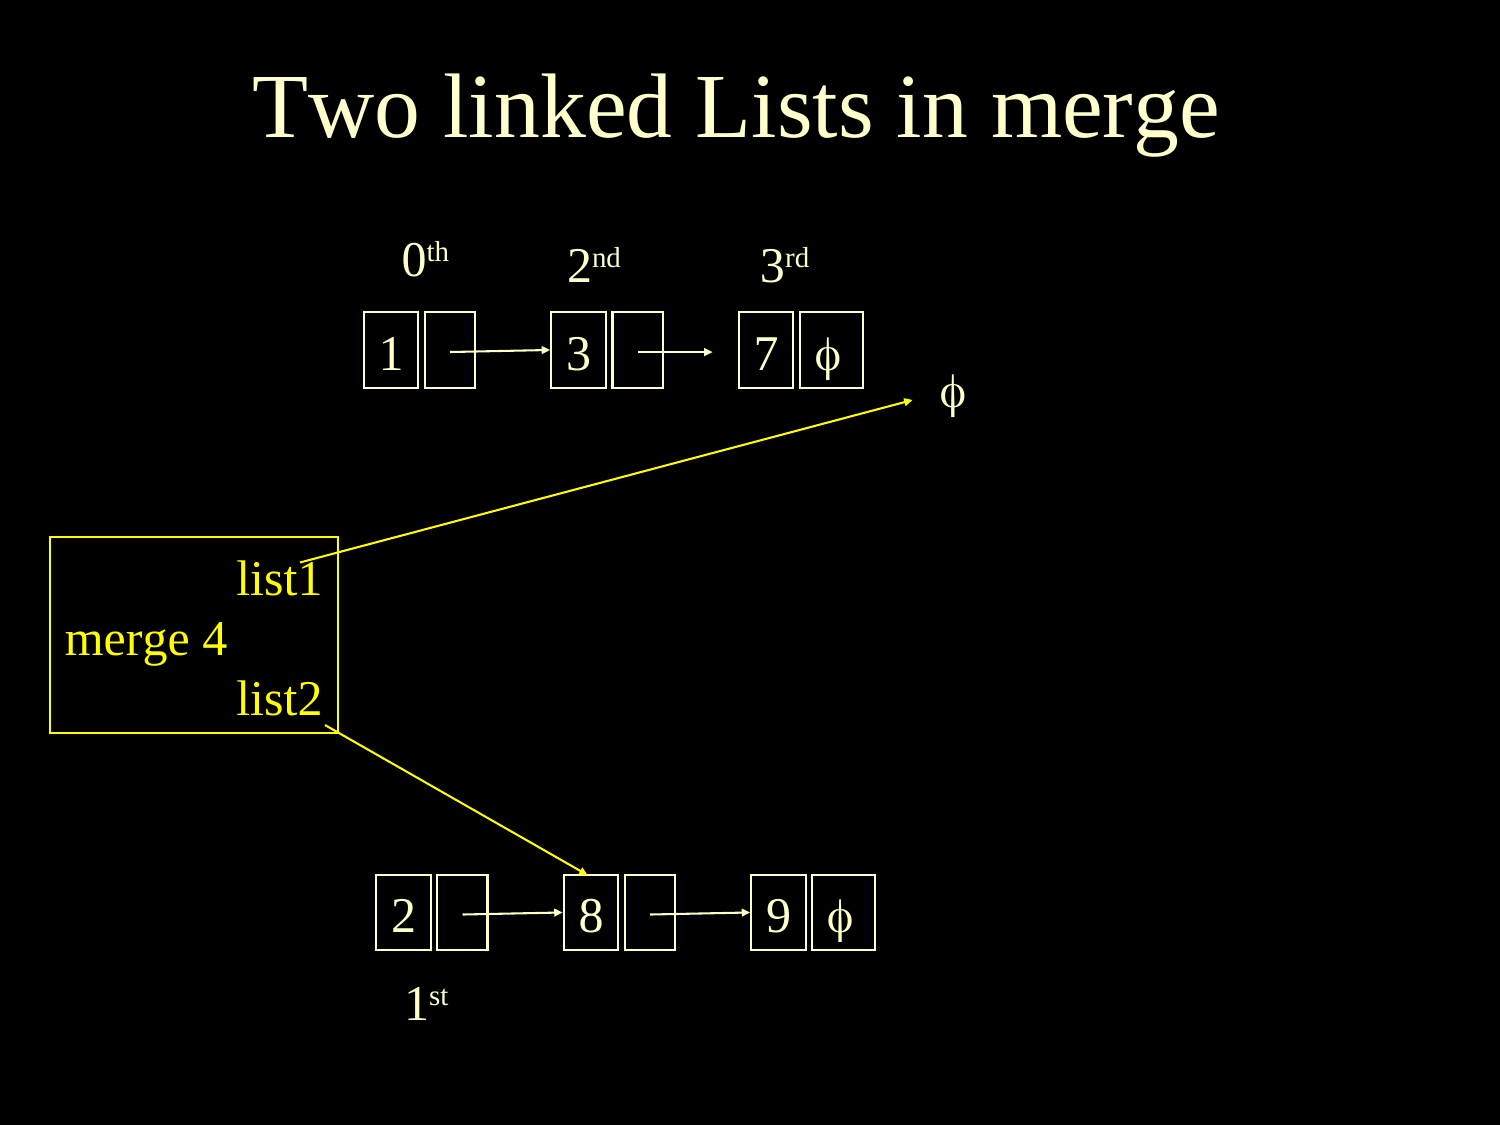

# Two linked Lists in merge
0th
2nd
3rd
1
3
7


list1
merge 4
list2
2
8
9

1st